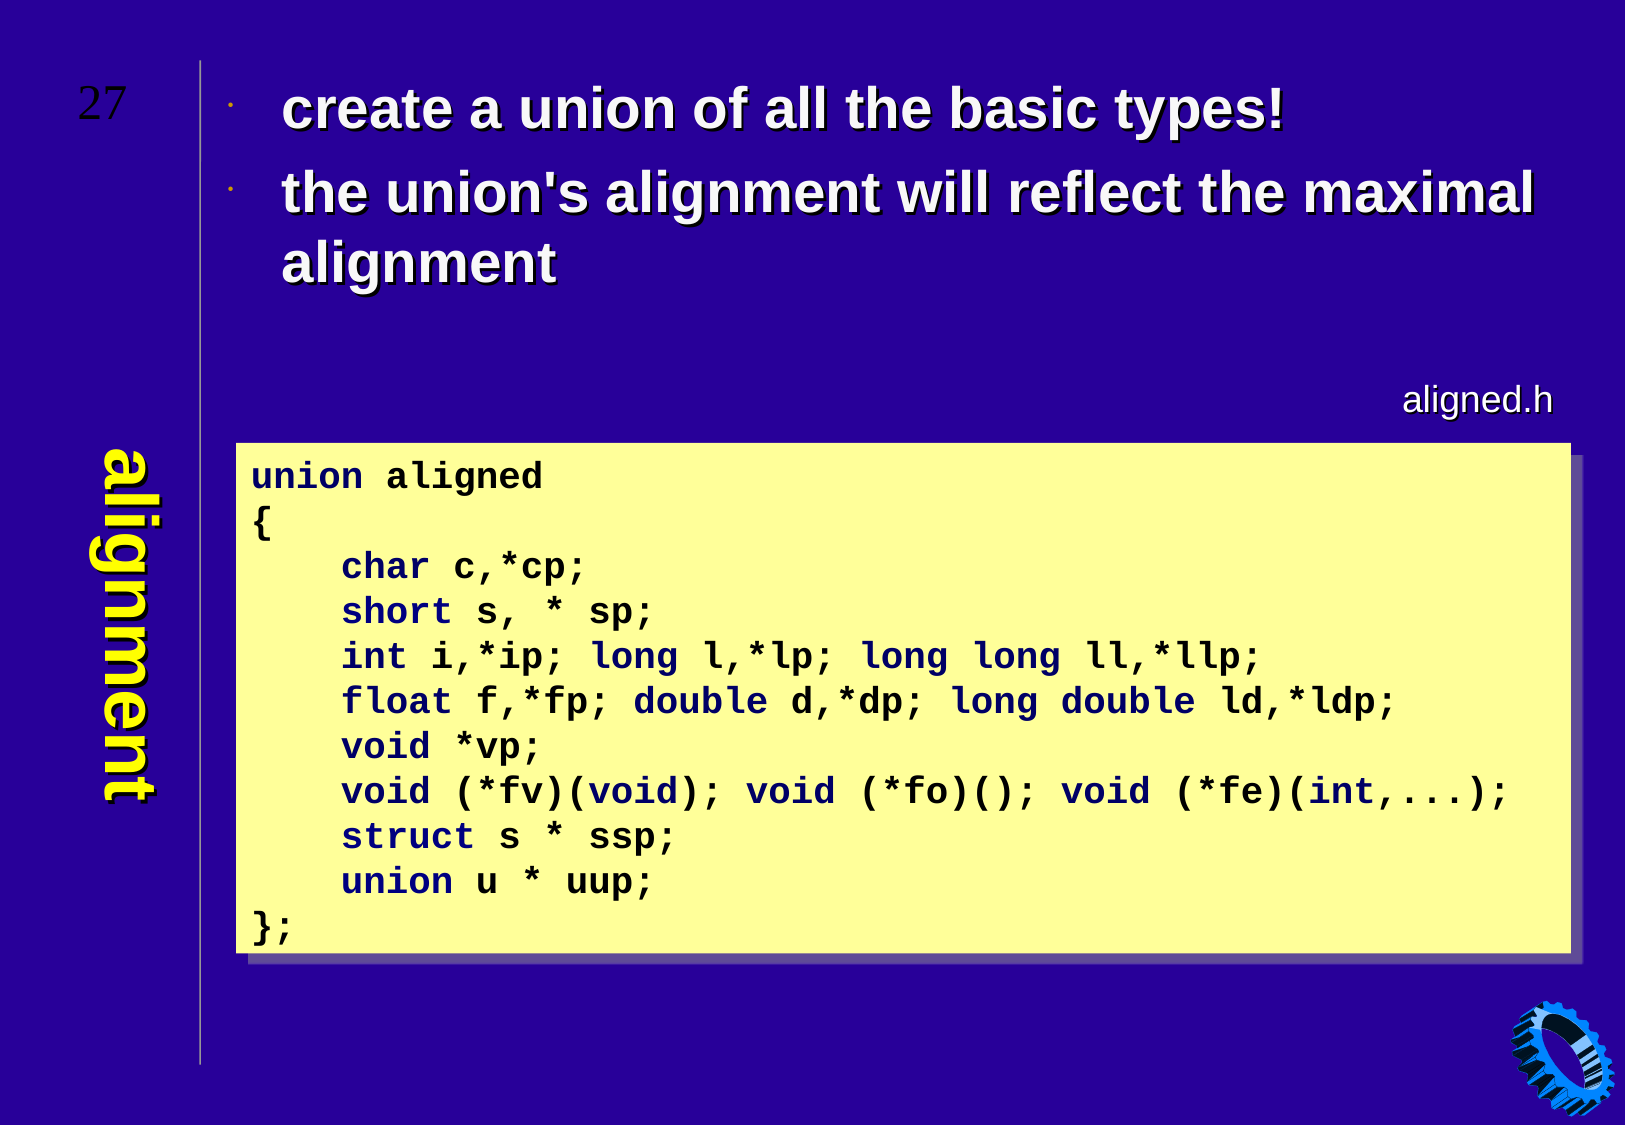

27
create a union of all the basic types!
the union's alignment will reflect the maximal alignment
# alignment
aligned.h
union aligned
{
 char c,*cp;
 short s, * sp;
 int i,*ip; long l,*lp; long long ll,*llp;
 float f,*fp; double d,*dp; long double ld,*ldp;
 void *vp;
 void (*fv)(void); void (*fo)(); void (*fe)(int,...);
 struct s * ssp;
 union u * uup;
};